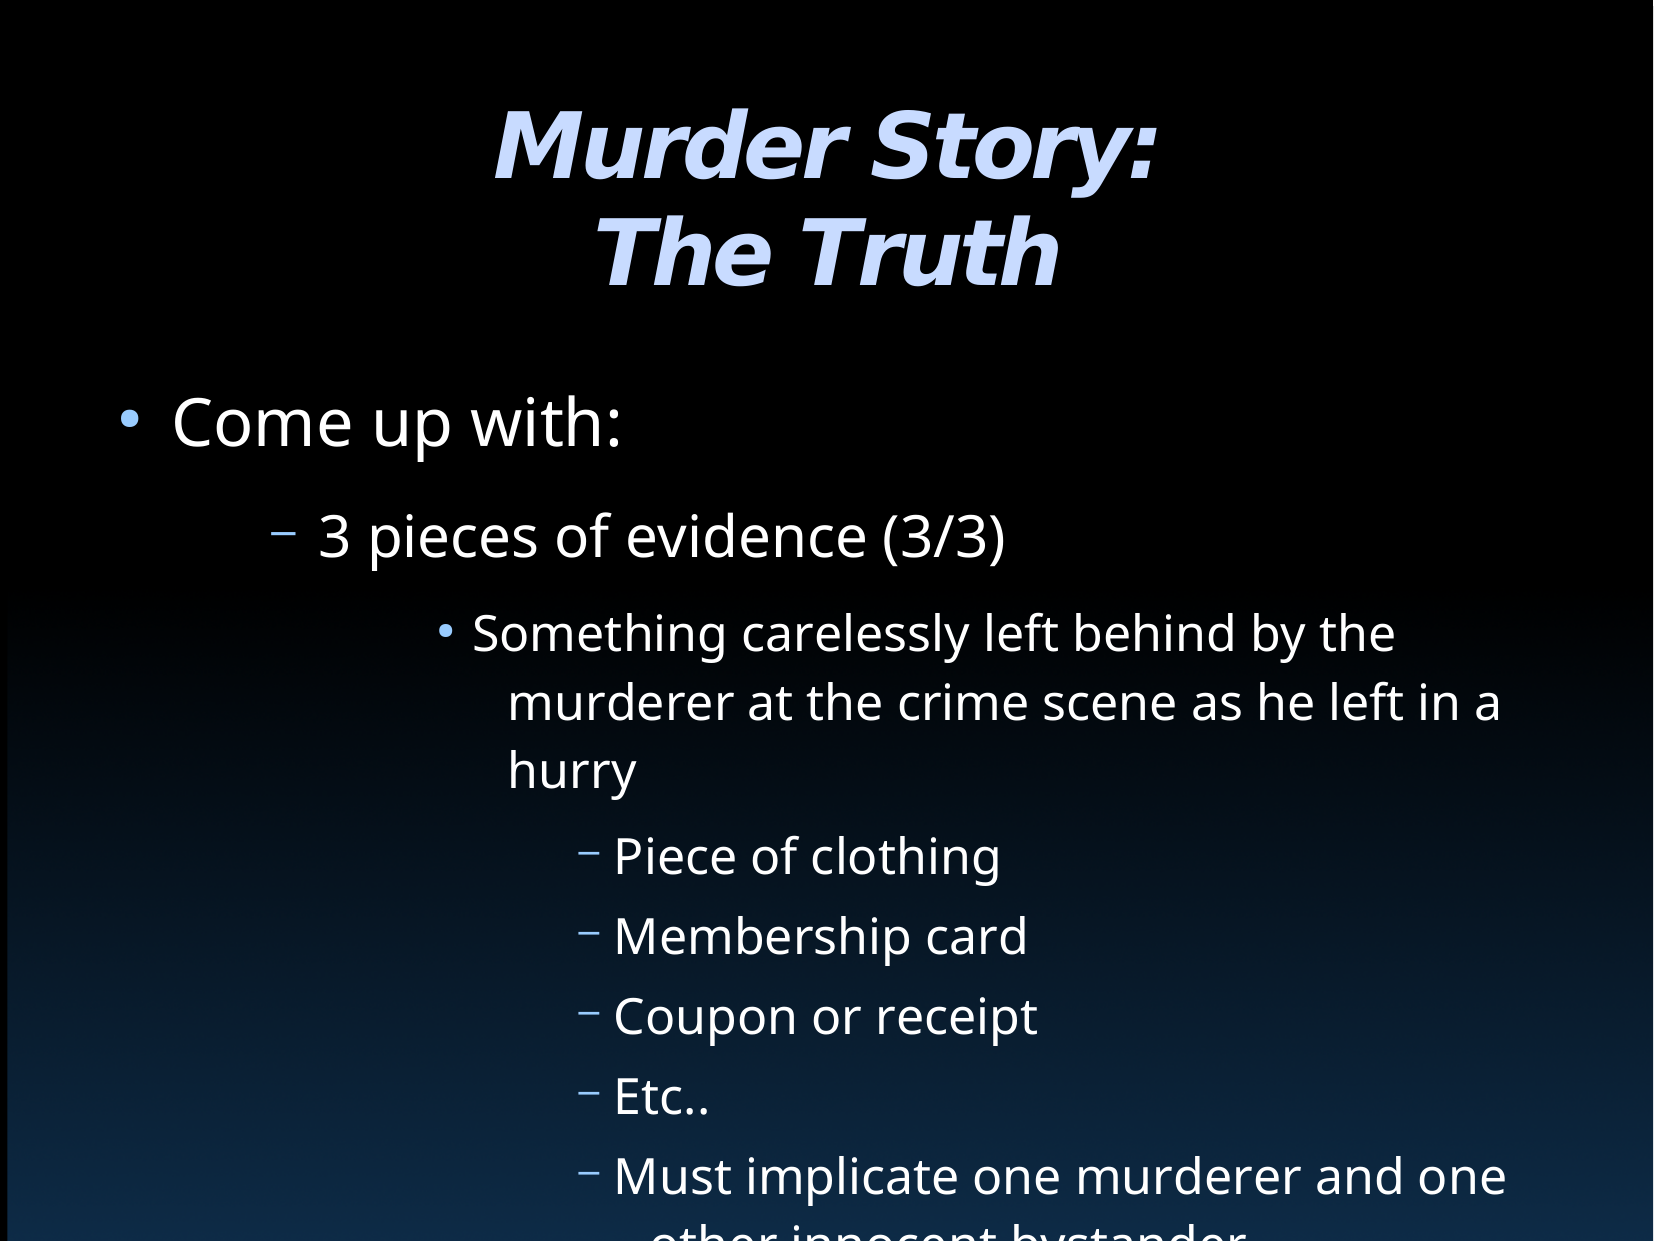

# Murder Story: The Truth
Come up with:
3 pieces of evidence (3/3)
Something carelessly left behind by the murderer at the crime scene as he left in a hurry
Piece of clothing
Membership card
Coupon or receipt
Etc..
Must implicate one murderer and one other innocent bystander